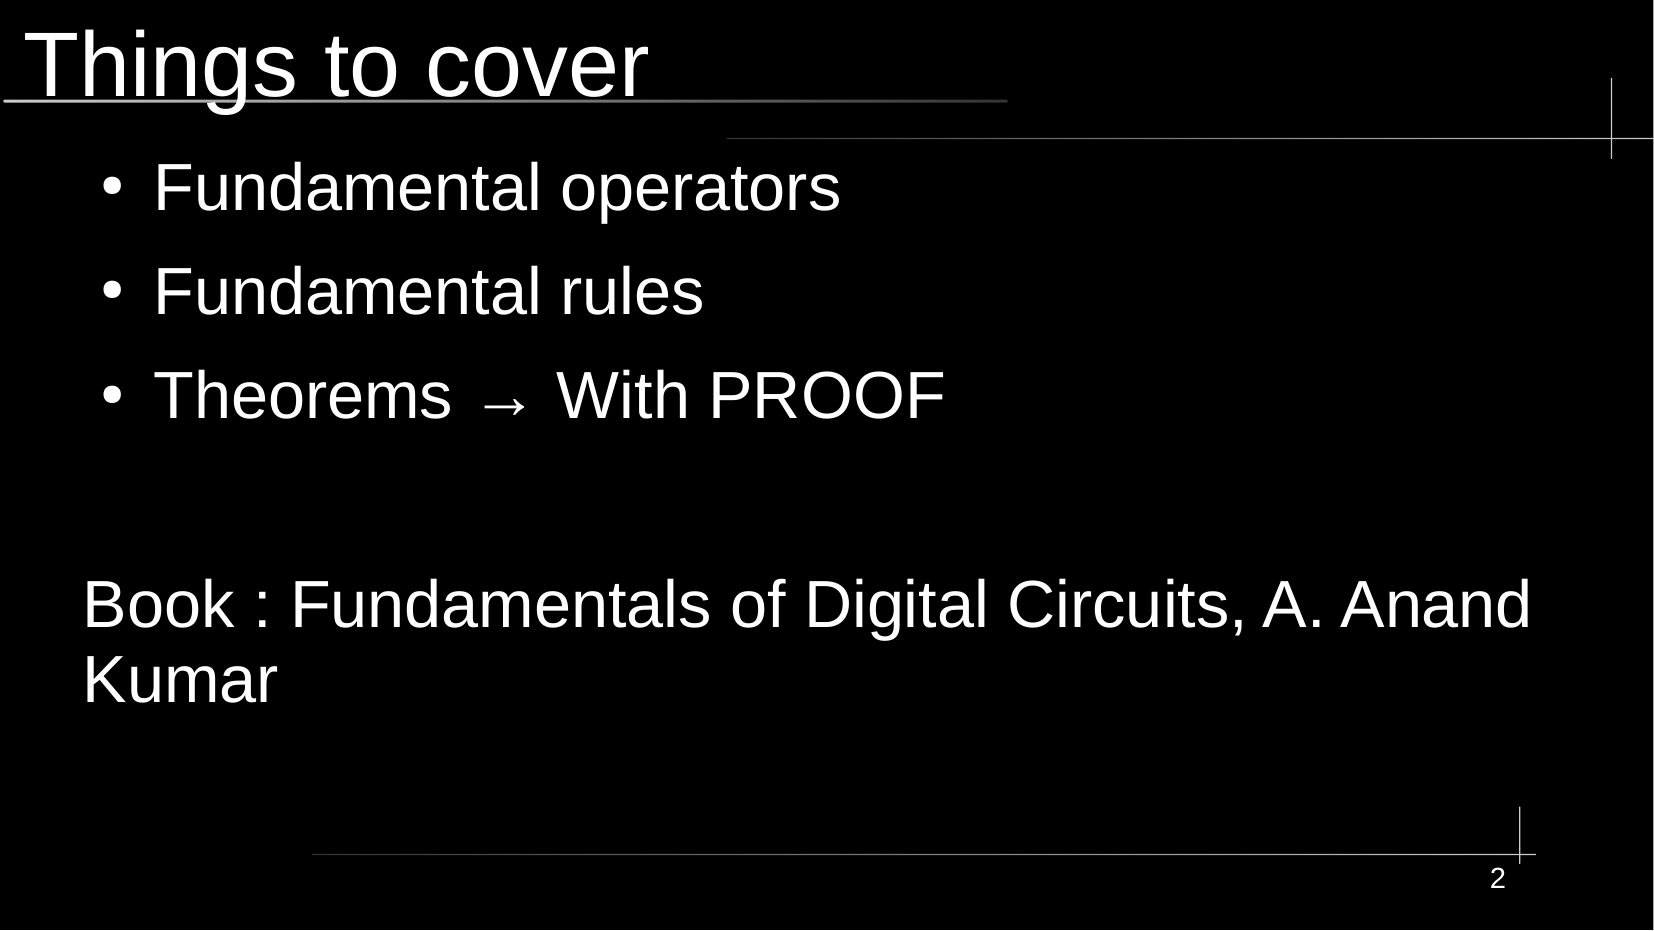

# Things to cover
Fundamental operators
Fundamental rules
Theorems → With PROOF
Book : Fundamentals of Digital Circuits, A. Anand Kumar
2